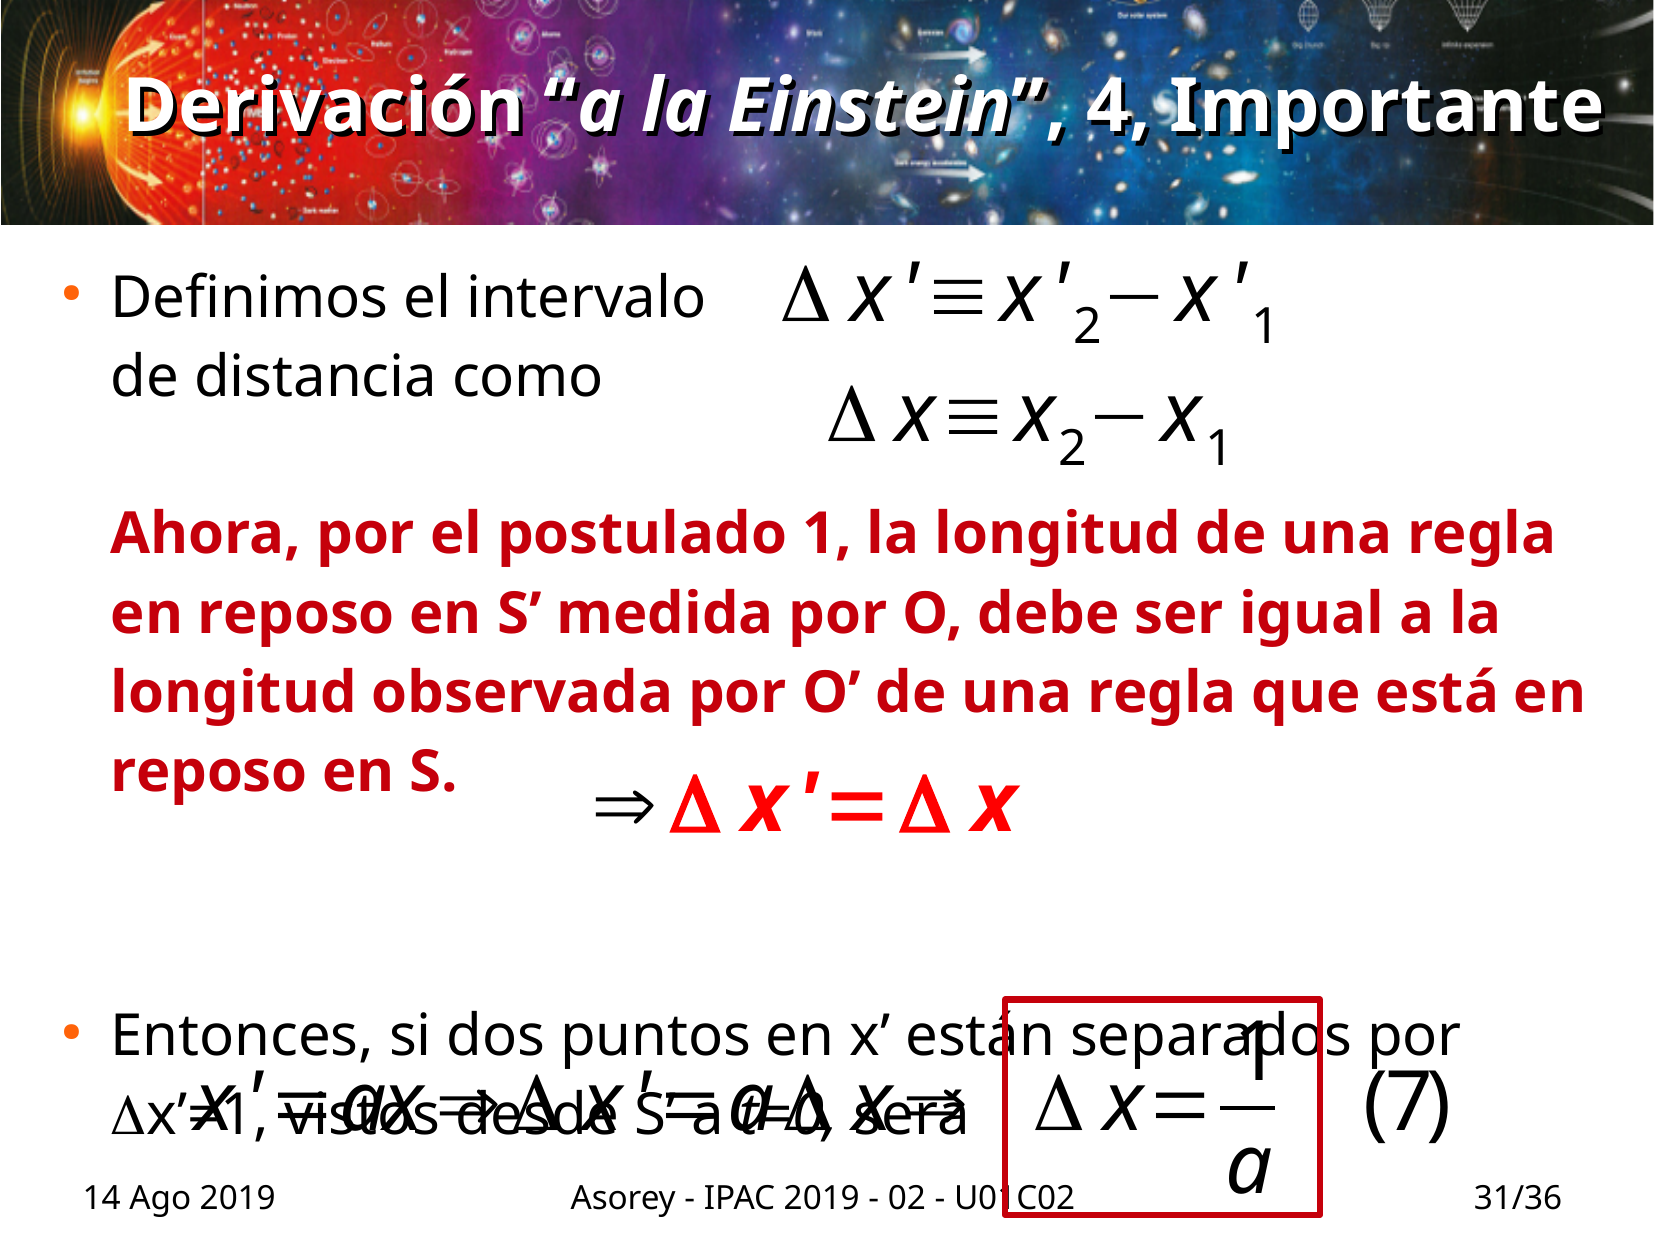

# Derivación “a la Einstein”, 4, Importante
Definimos el intervalo
de distancia como
Ahora, por el postulado 1, la longitud de una regla en reposo en S’ medida por O, debe ser igual a la longitud observada por O’ de una regla que está en reposo en S.
Entonces, si dos puntos en x’ están separados por Dx’=1, vistos desde S’ a t=0, será
14 Ago 2019
Asorey - IPAC 2019 - 02 - U01C02
31